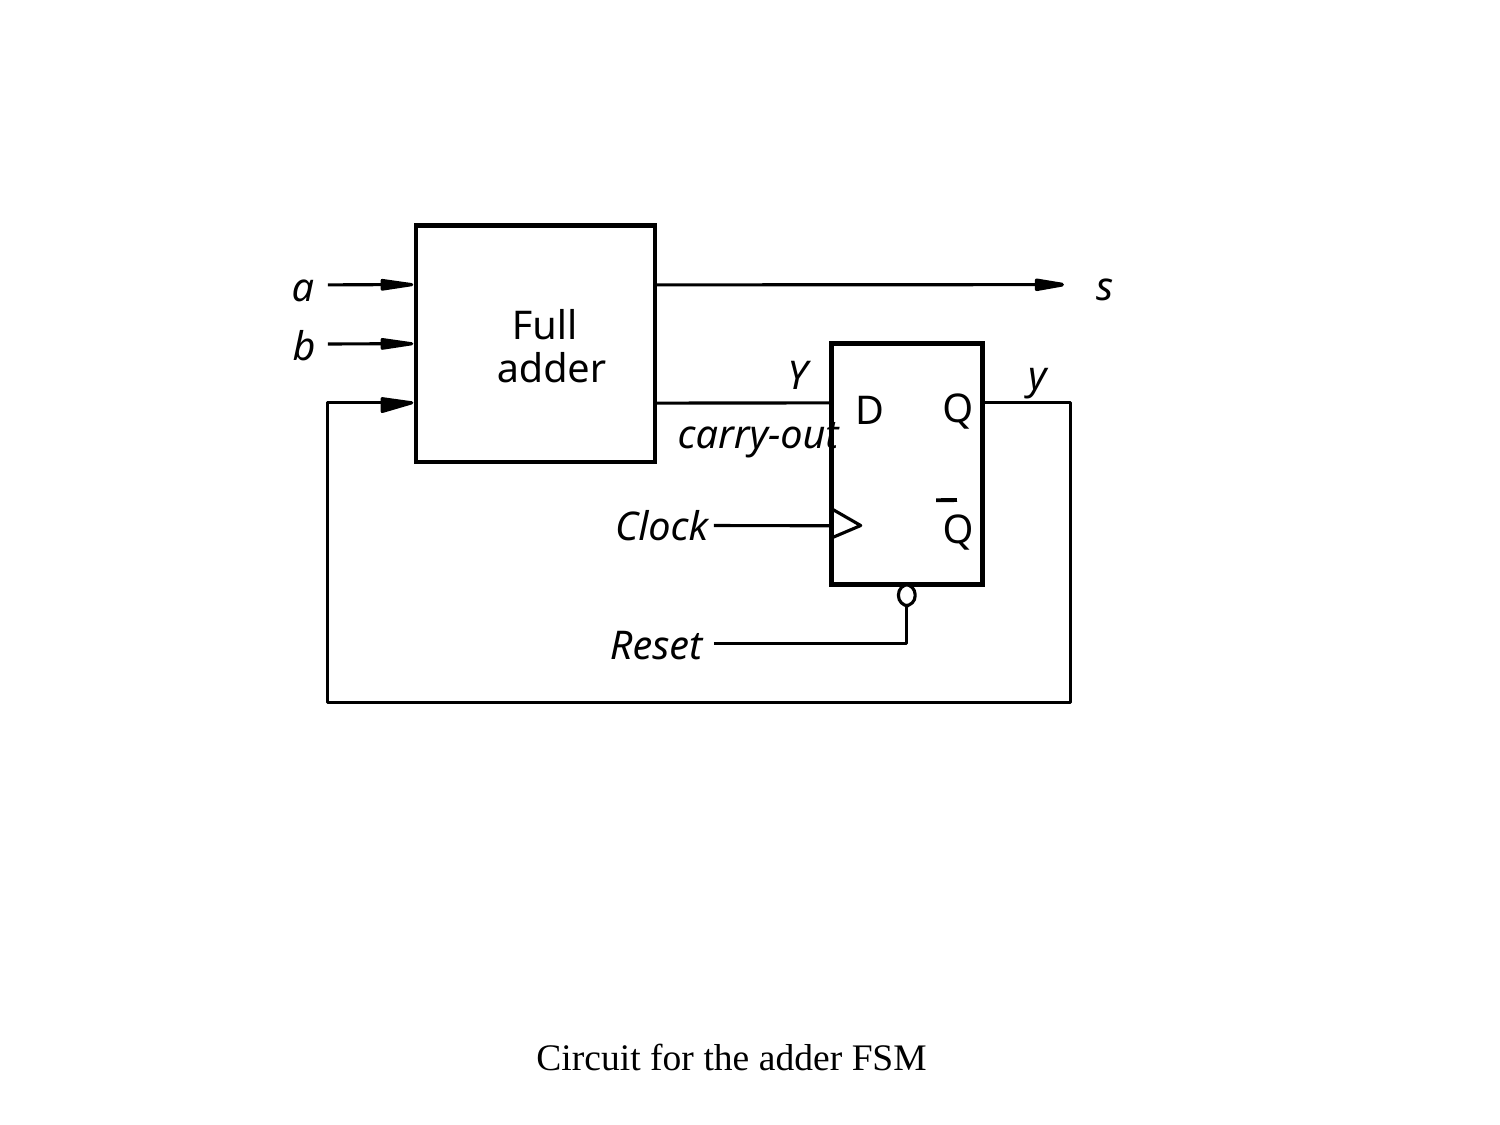

s
a
Full
b
adder
Y
y
Q
D
carry-out
Clock
Q
Reset
Circuit for the adder FSM